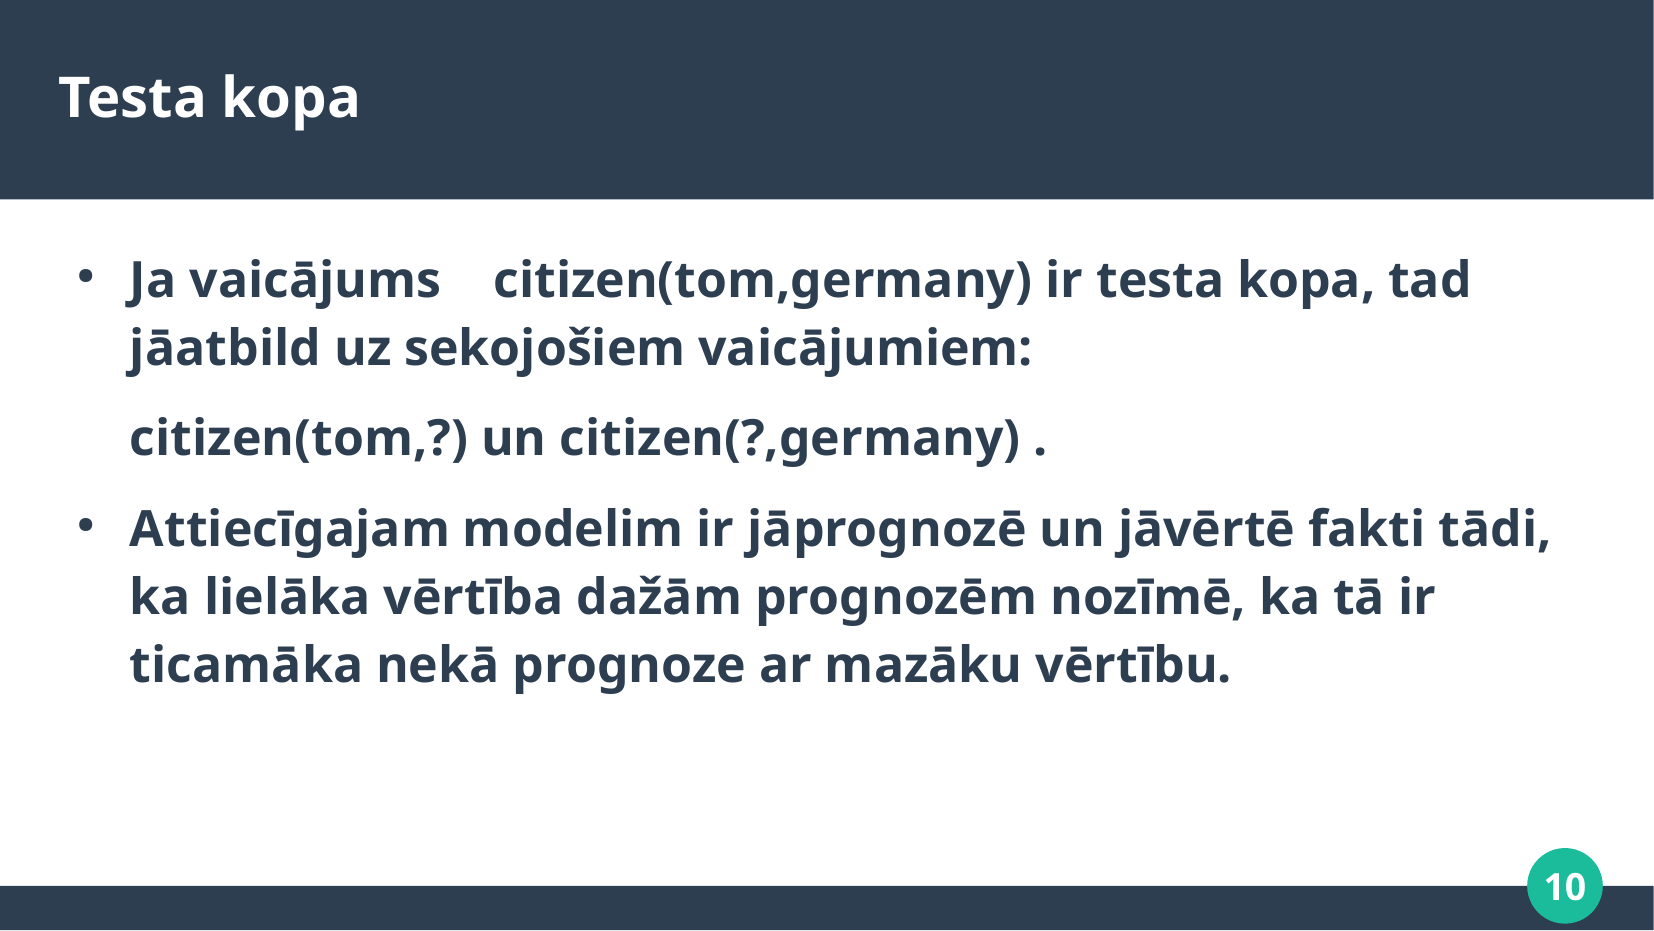

# Testa kopa
Ja vaicājums citizen(tom,germany) ir testa kopa, tad jāatbild uz sekojošiem vaicājumiem:
citizen(tom,?) un citizen(?,germany) .
Attiecīgajam modelim ir jāprognozē un jāvērtē fakti tādi, ka lielāka vērtība dažām prognozēm nozīmē, ka tā ir ticamāka nekā prognoze ar mazāku vērtību.